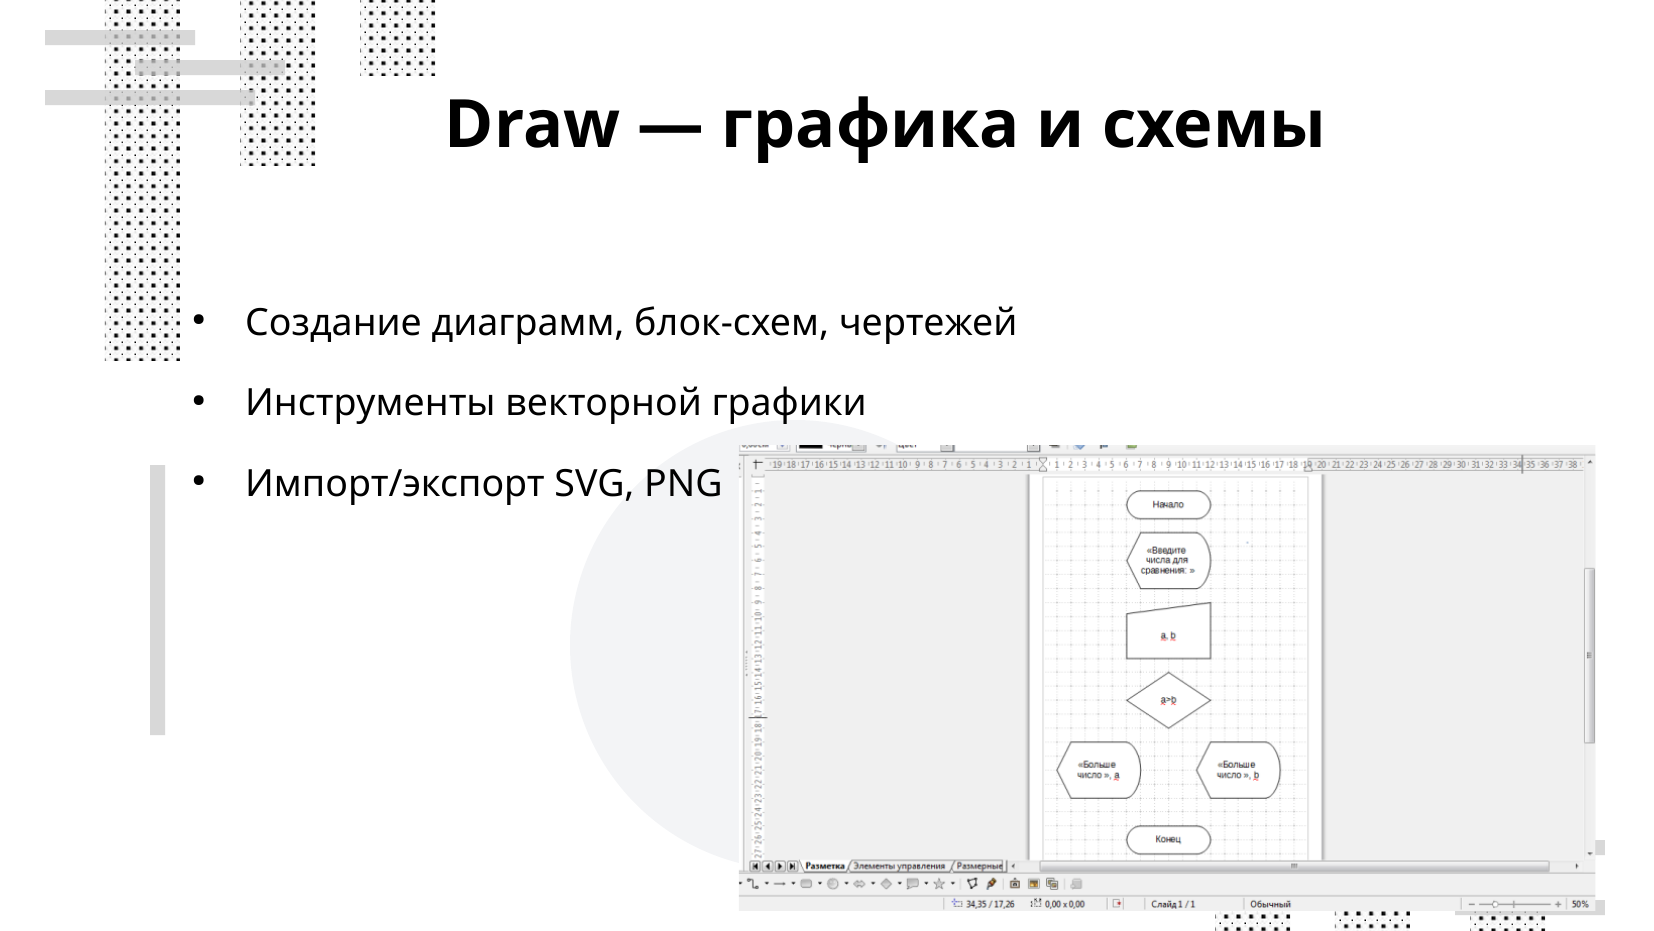

# Draw — графика и схемы
Создание диаграмм, блок-схем, чертежей
Инструменты векторной графики
Импорт/экспорт SVG, PNG